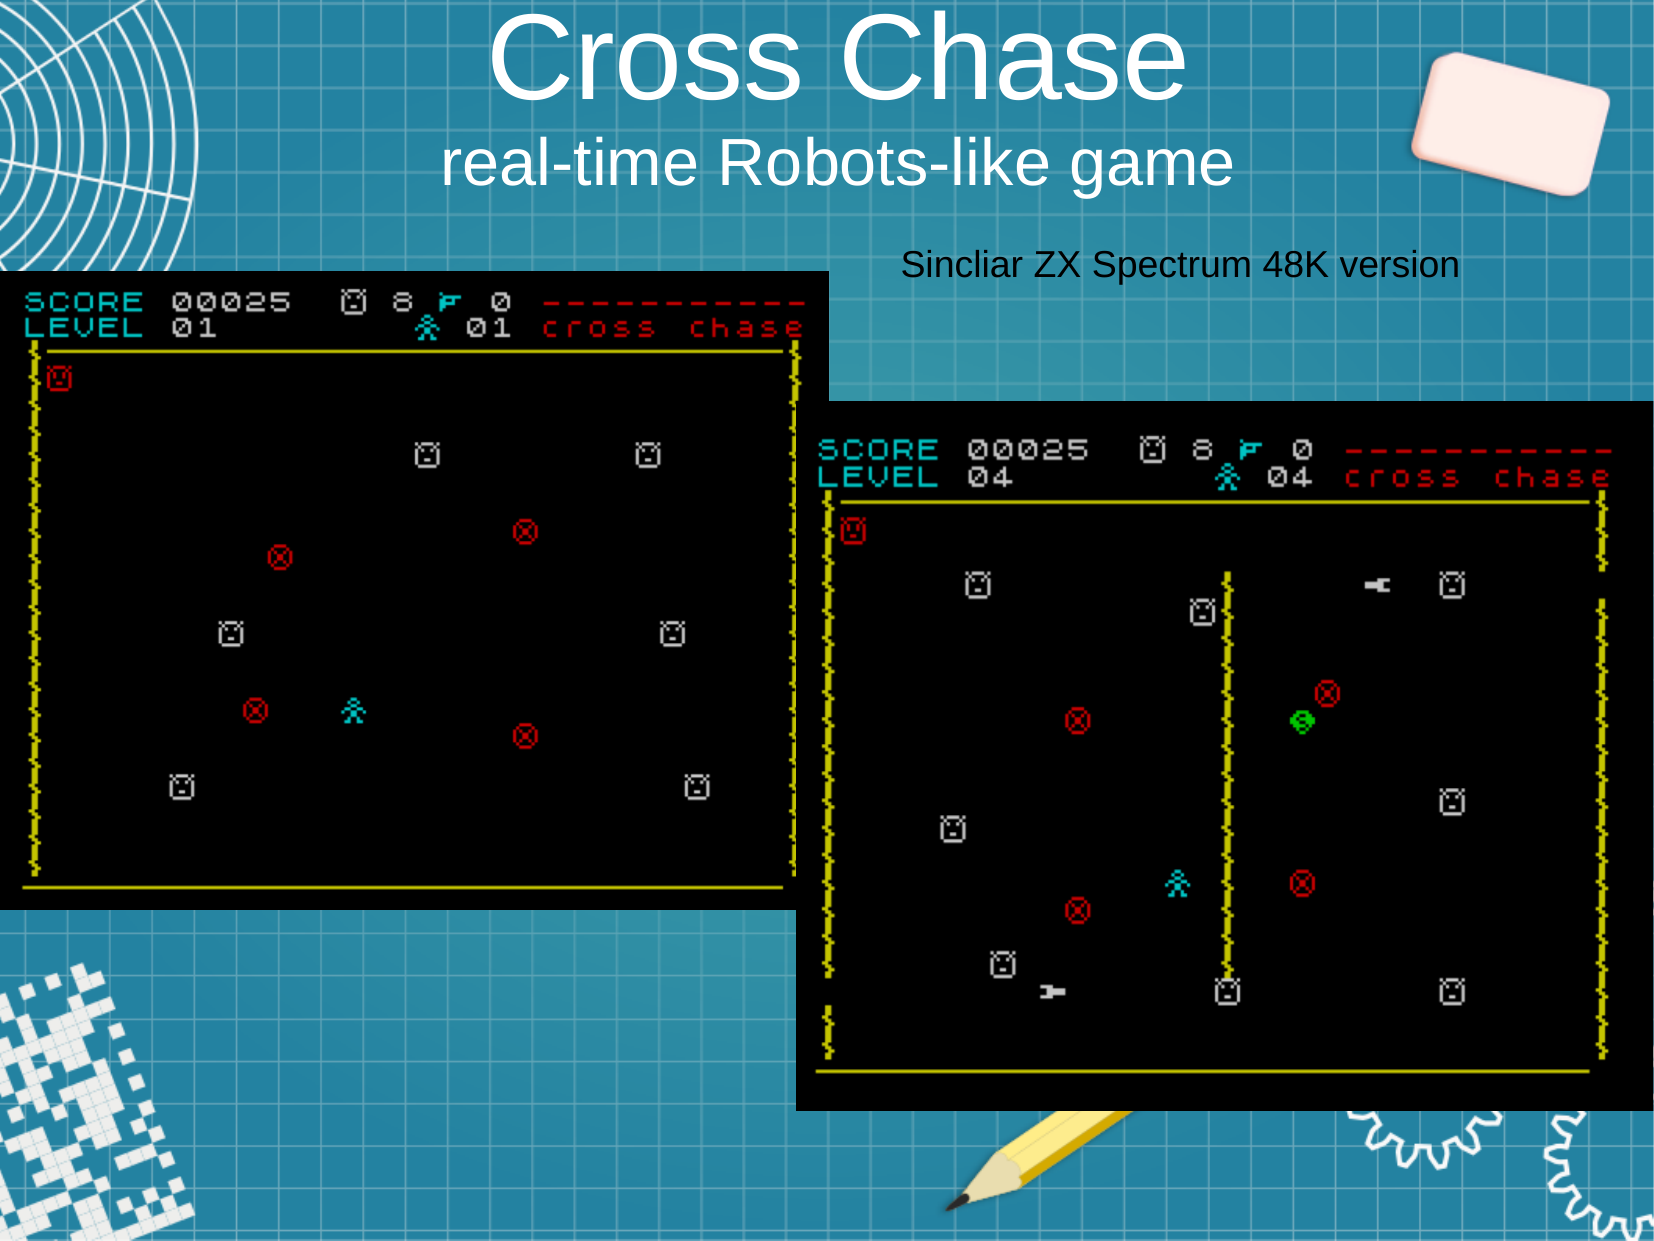

# Cross Chase real-time Robots-like game
Sincliar ZX Spectrum 48K version